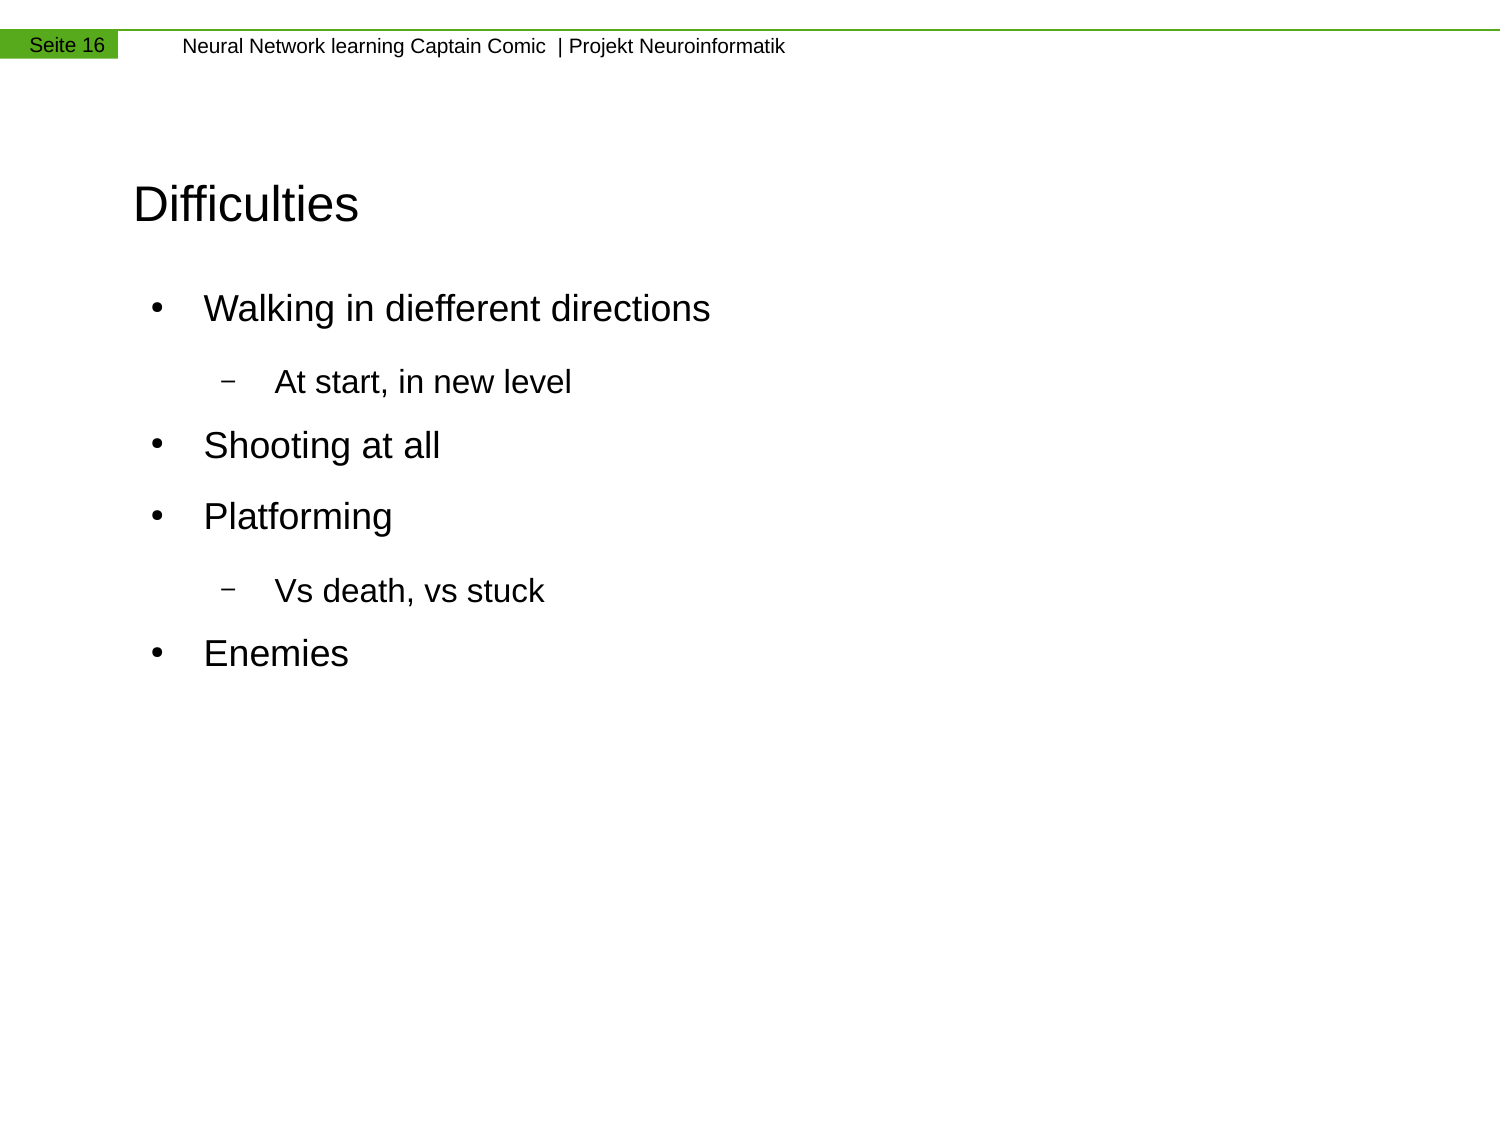

# Difficulties
Walking in diefferent directions
At start, in new level
Shooting at all
Platforming
Vs death, vs stuck
Enemies